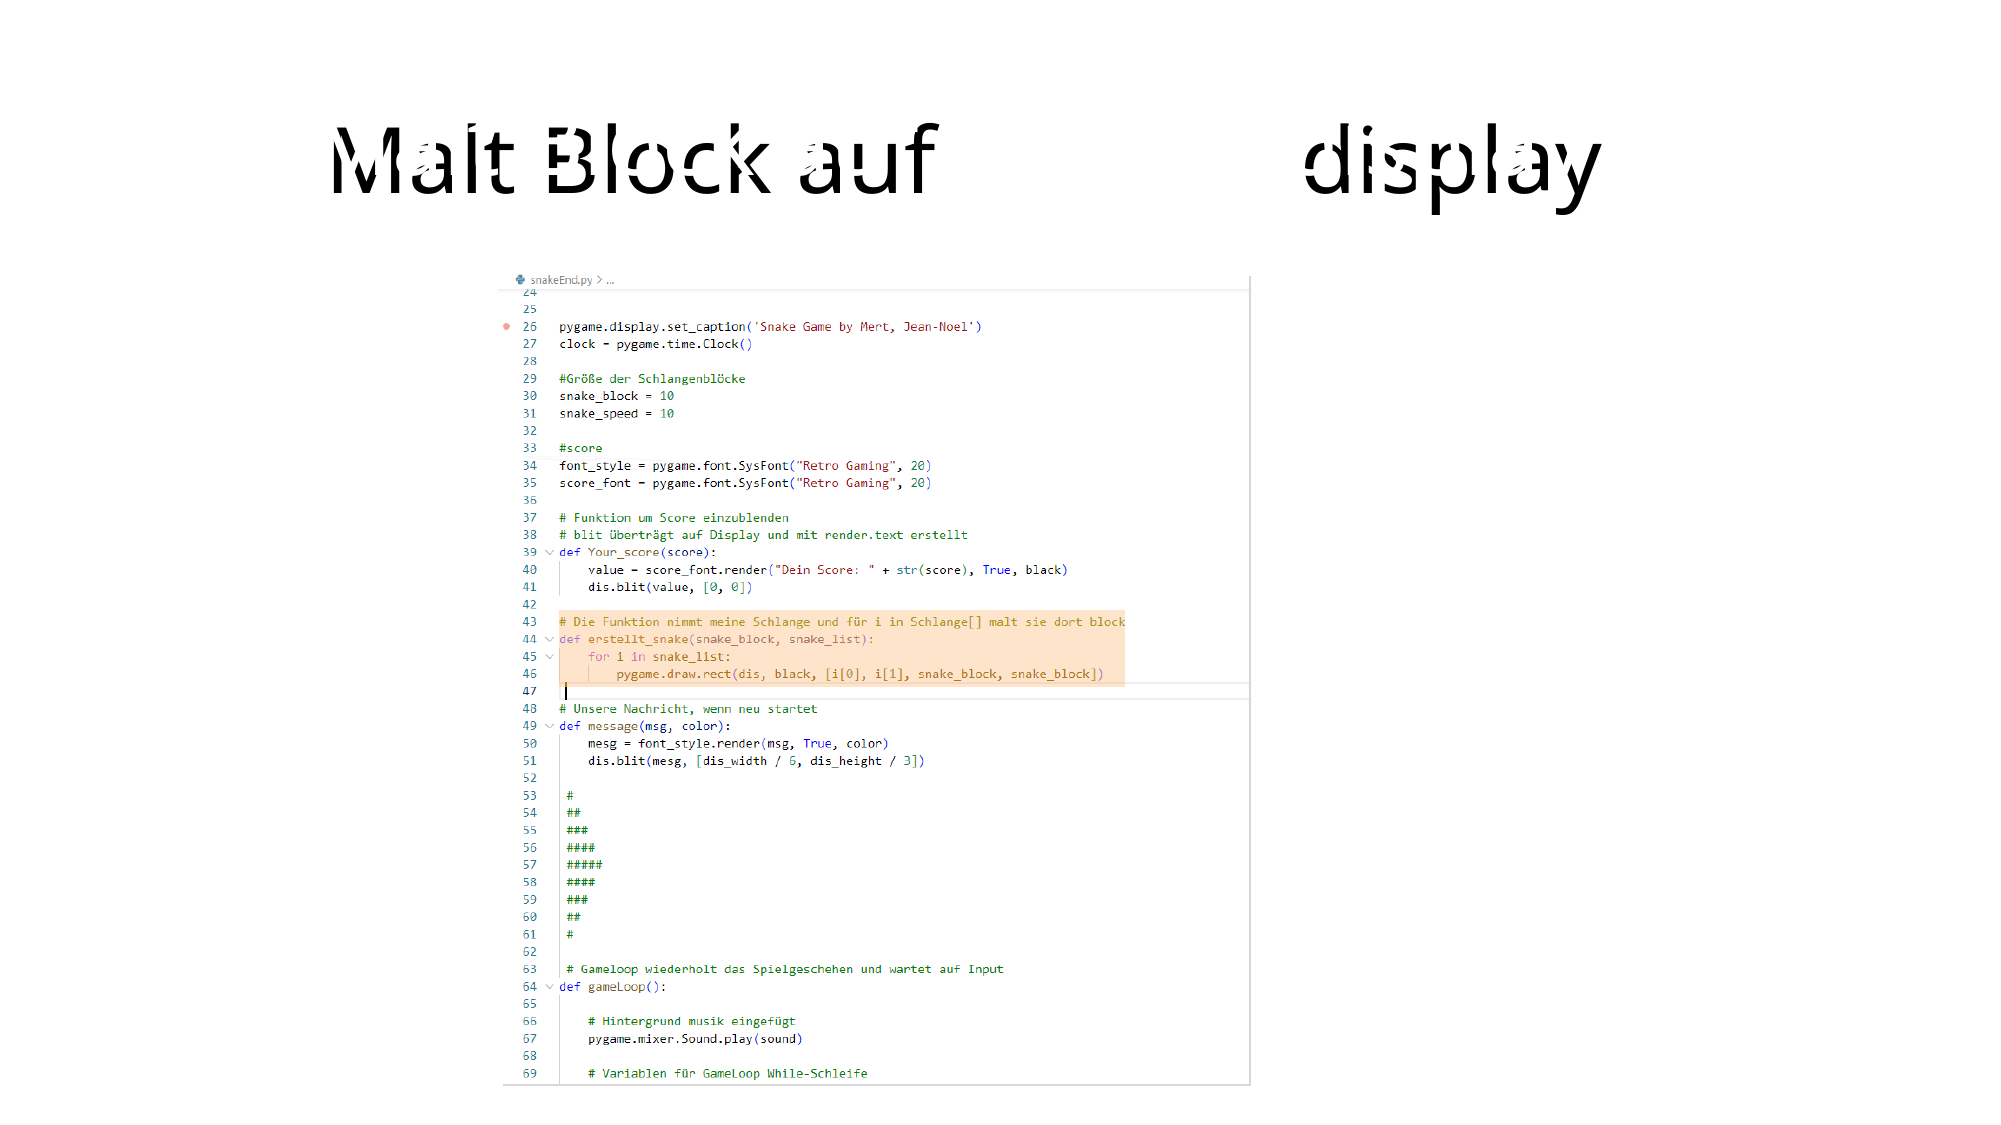

Malt Block auf 			 		display
# Malt Block auf 			 		display